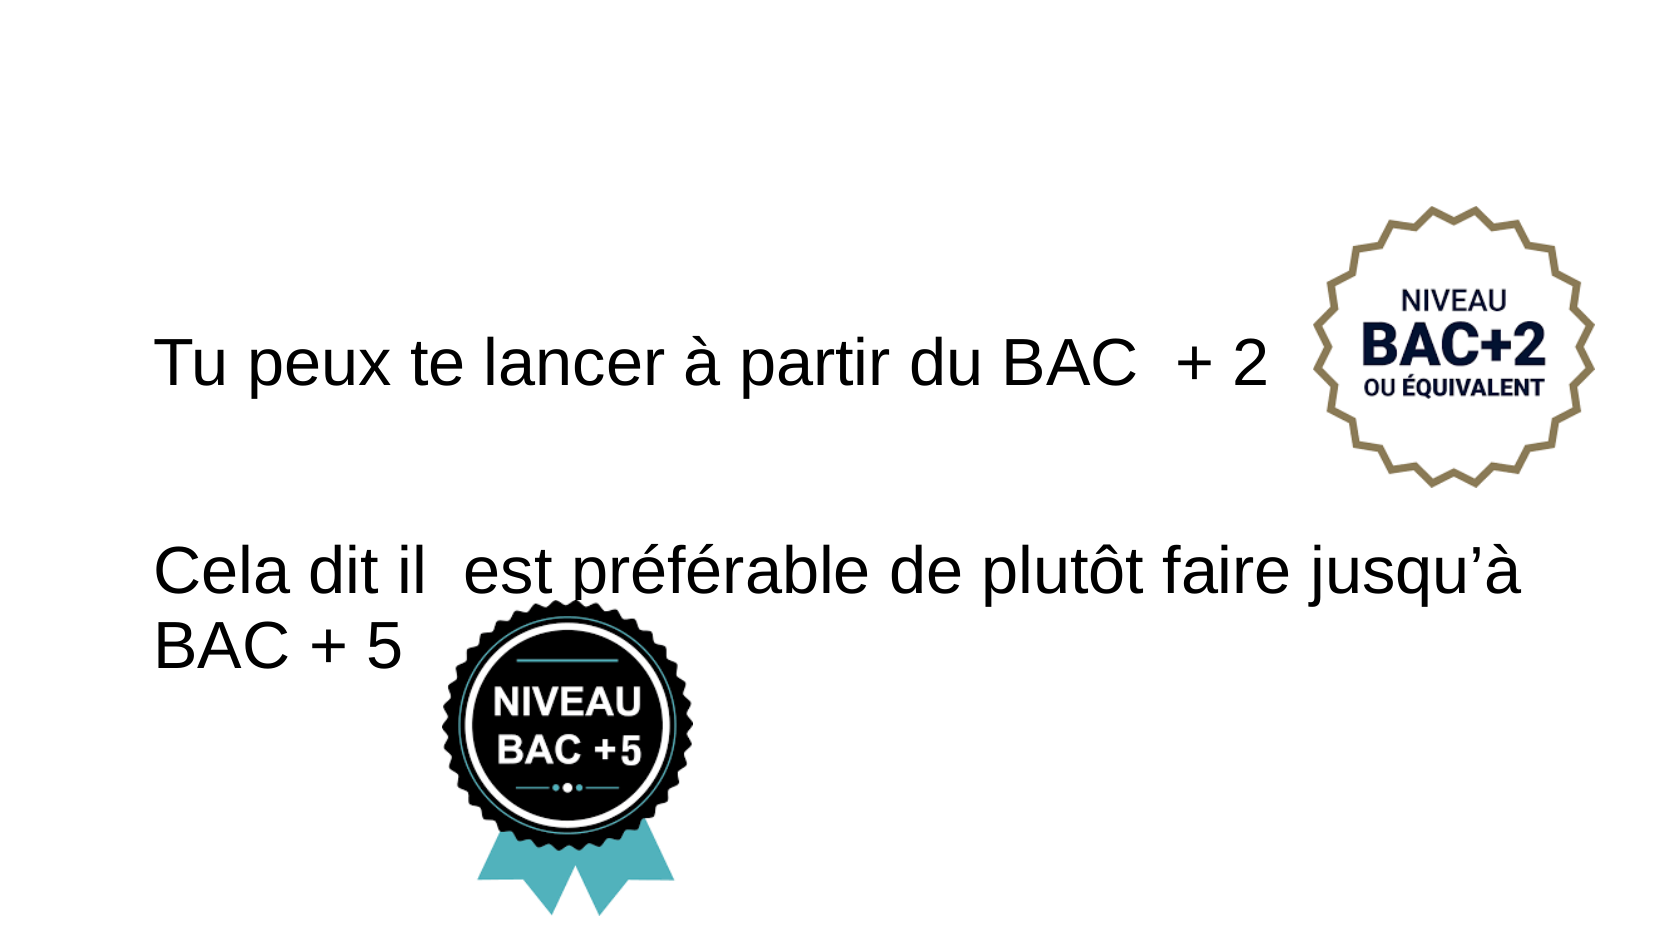

# Tu peux te lancer à partir du BAC + 2
Cela dit il est préférable de plutôt faire jusqu’à BAC + 5